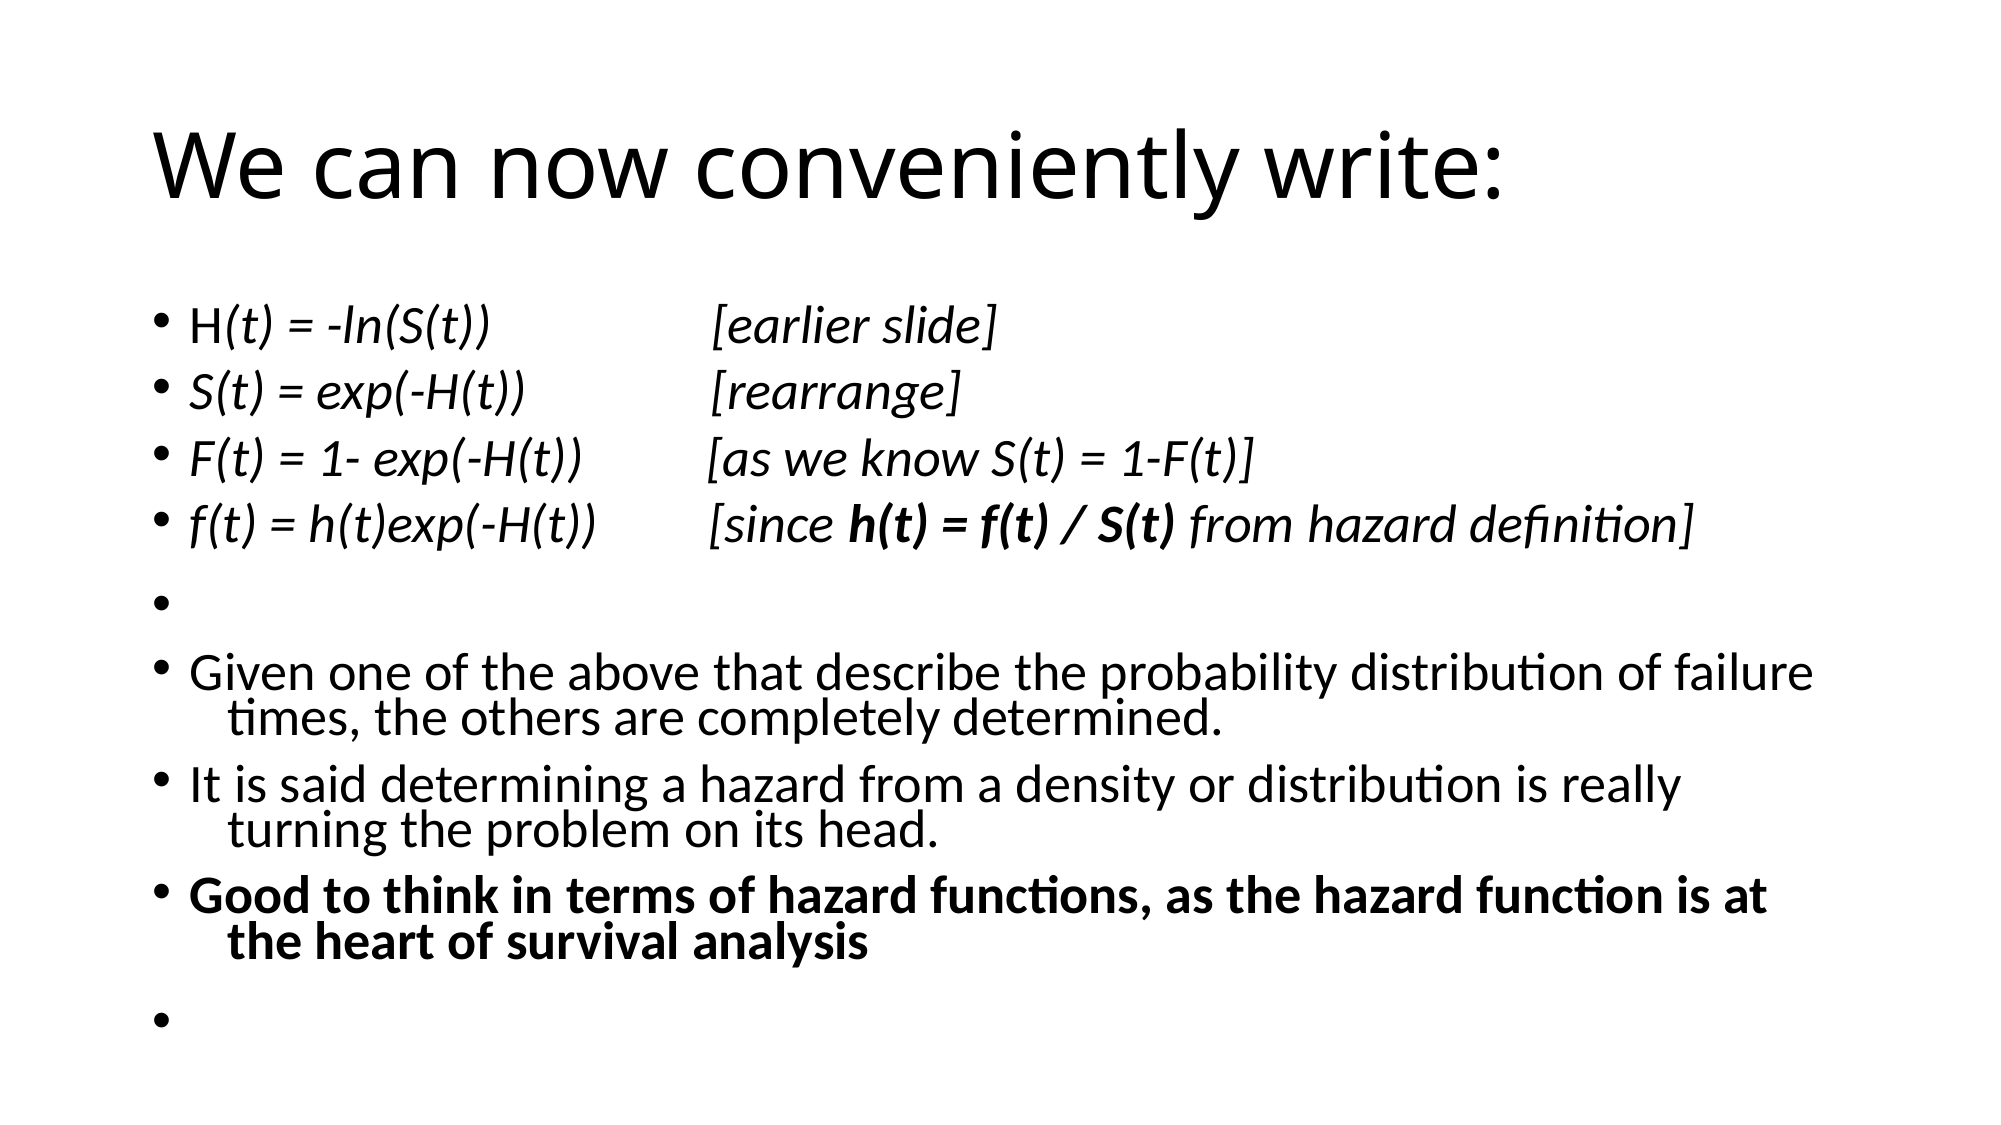

# We can now conveniently write:
H(t) = -ln(S(t)) [earlier slide]
S(t) = exp(-H(t)) [rearrange]
F(t) = 1- exp(-H(t)) [as we know S(t) = 1-F(t)]
f(t) = h(t)exp(-H(t)) [since h(t) = f(t) / S(t) from hazard definition]
Given one of the above that describe the probability distribution of failure times, the others are completely determined.
It is said determining a hazard from a density or distribution is really turning the problem on its head.
Good to think in terms of hazard functions, as the hazard function is at the heart of survival analysis